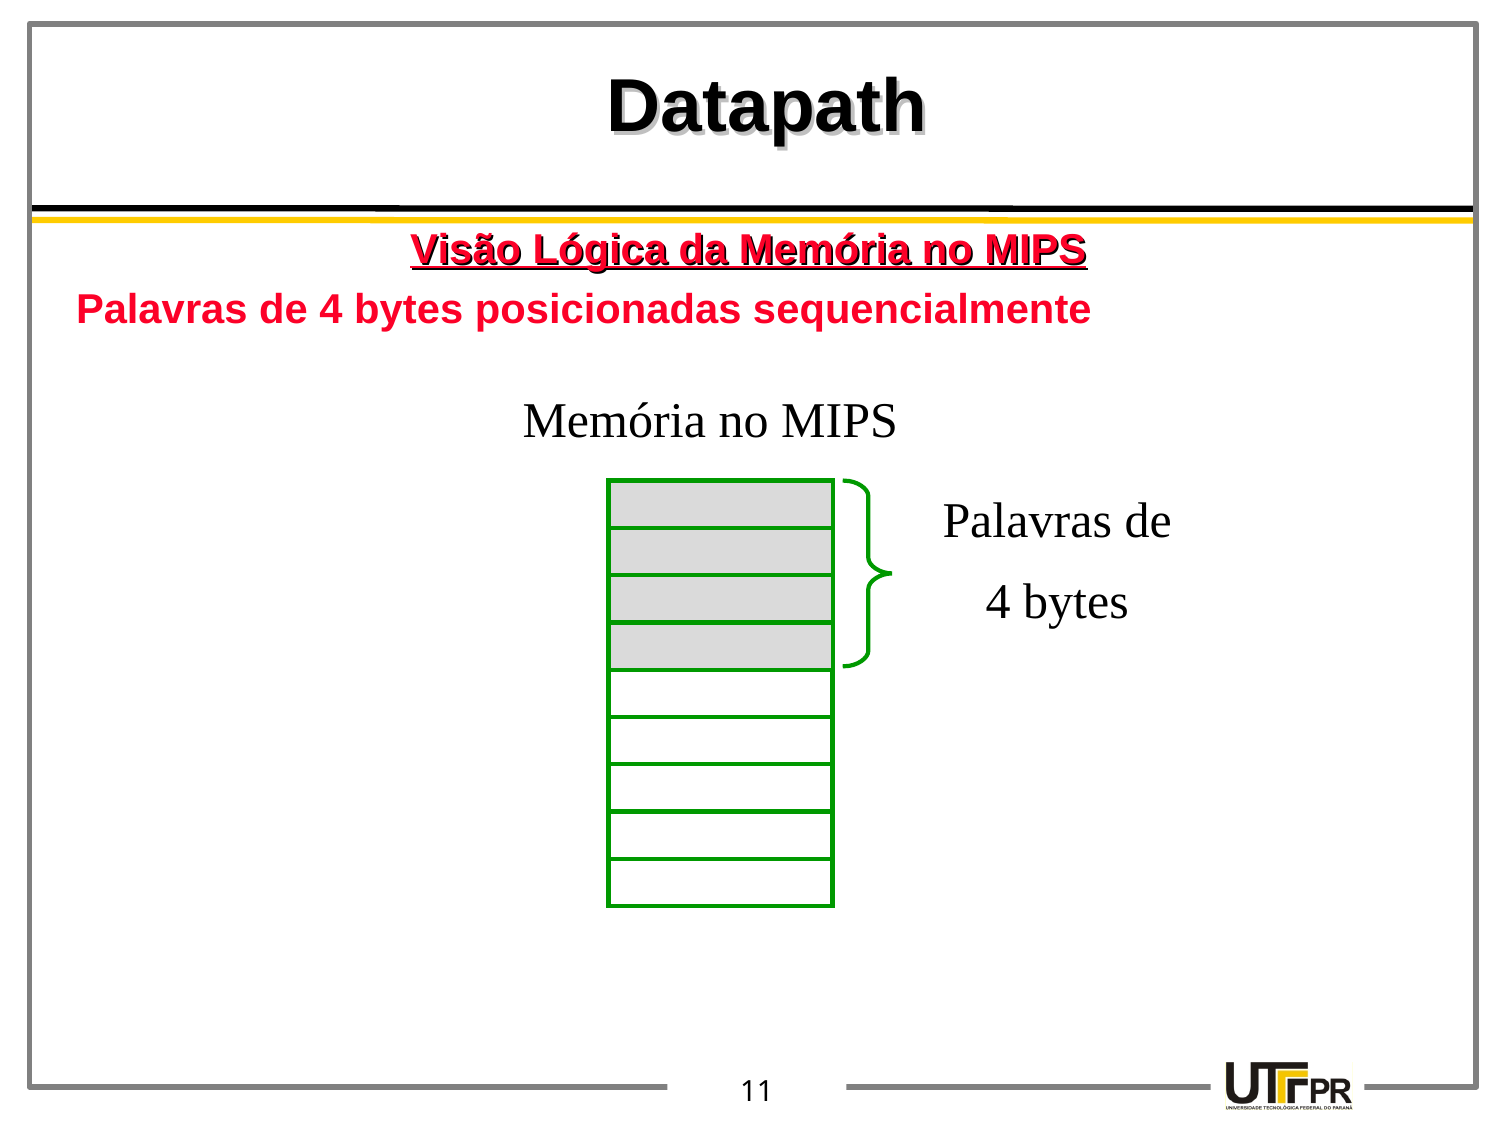

Datapath
# Visão Lógica da Memória no MIPS
Palavras de 4 bytes posicionadas sequencialmente
Memória no MIPS
Palavras de
4 bytes